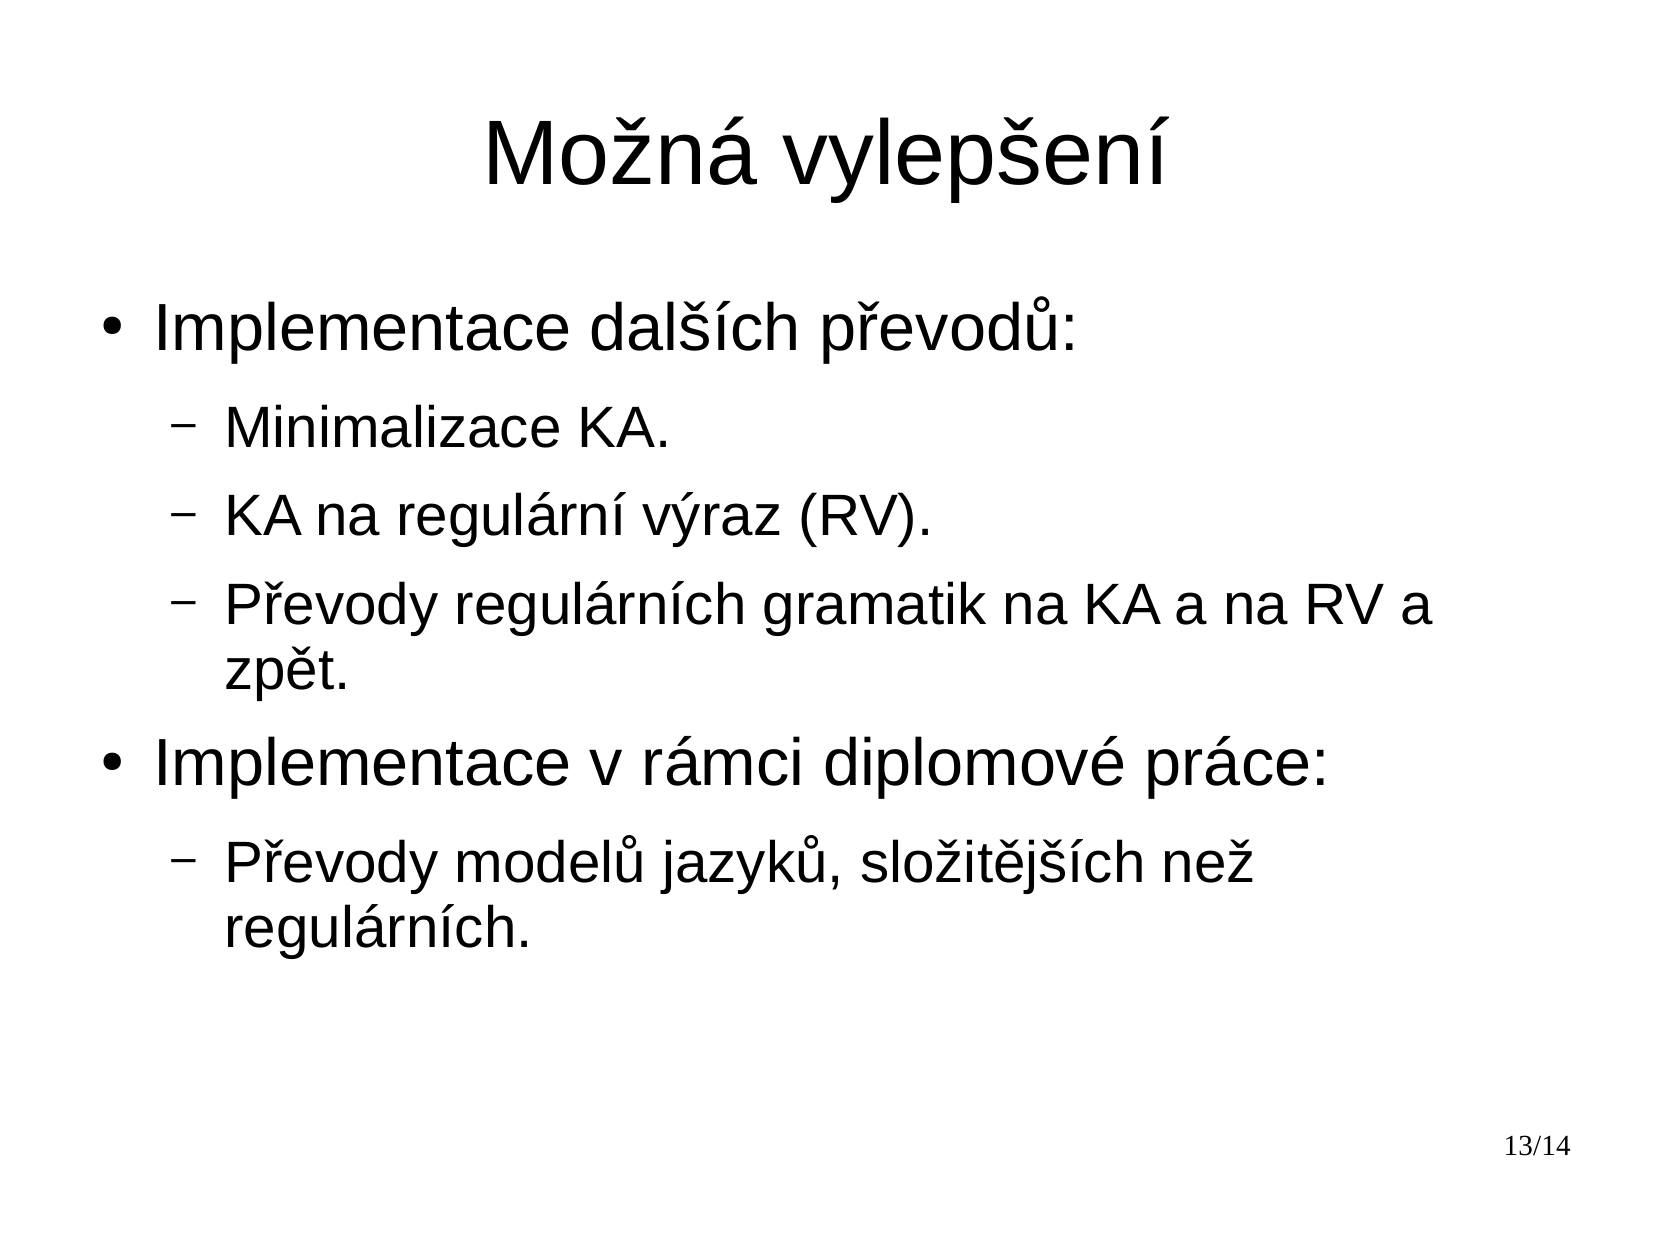

# Možná vylepšení
Implementace dalších převodů:
Minimalizace KA.
KA na regulární výraz (RV).
Převody regulárních gramatik na KA a na RV a zpět.
Implementace v rámci diplomové práce:
Převody modelů jazyků, složitějších než regulárních.
13